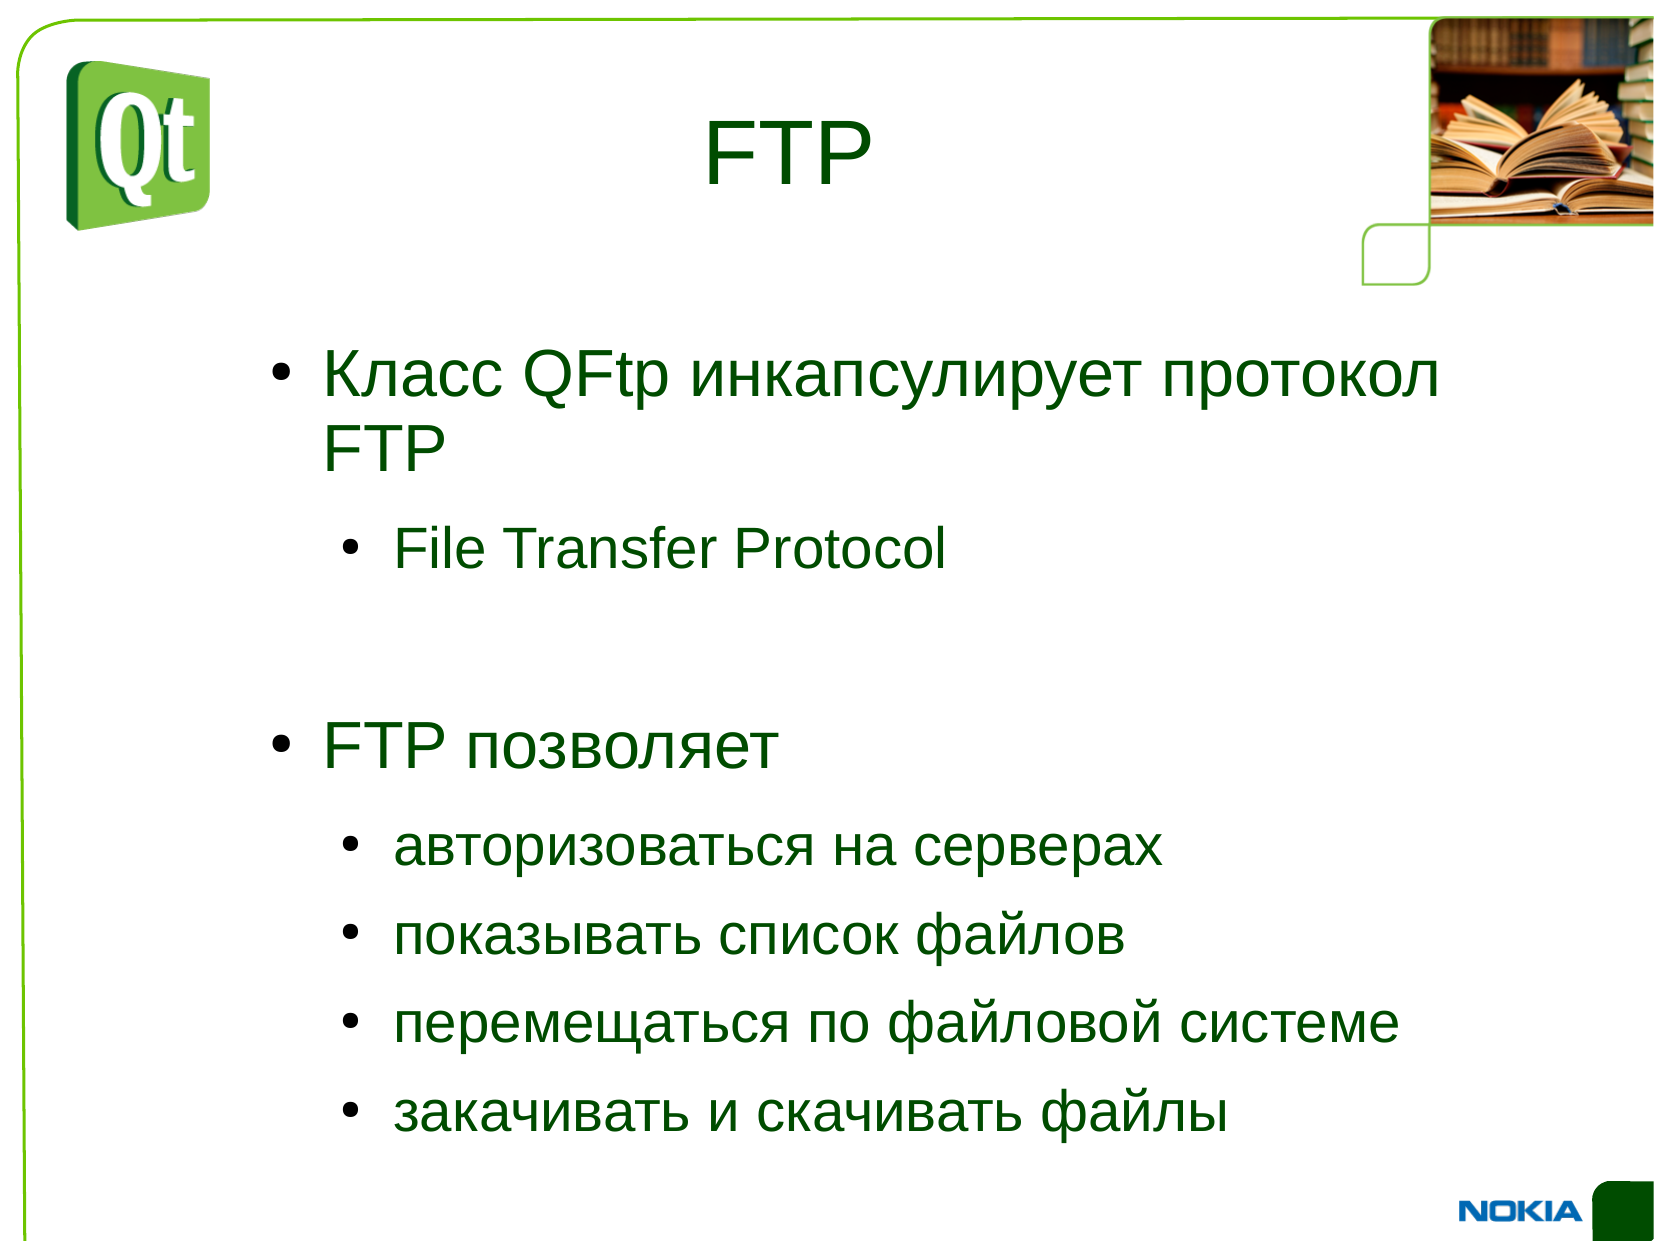

# FTP
Класс QFtp инкапсулирует протокол FTP
File Transfer Protocol
FTP позволяет
авторизоваться на серверах
показывать список файлов
перемещаться по файловой системе
закачивать и скачивать файлы